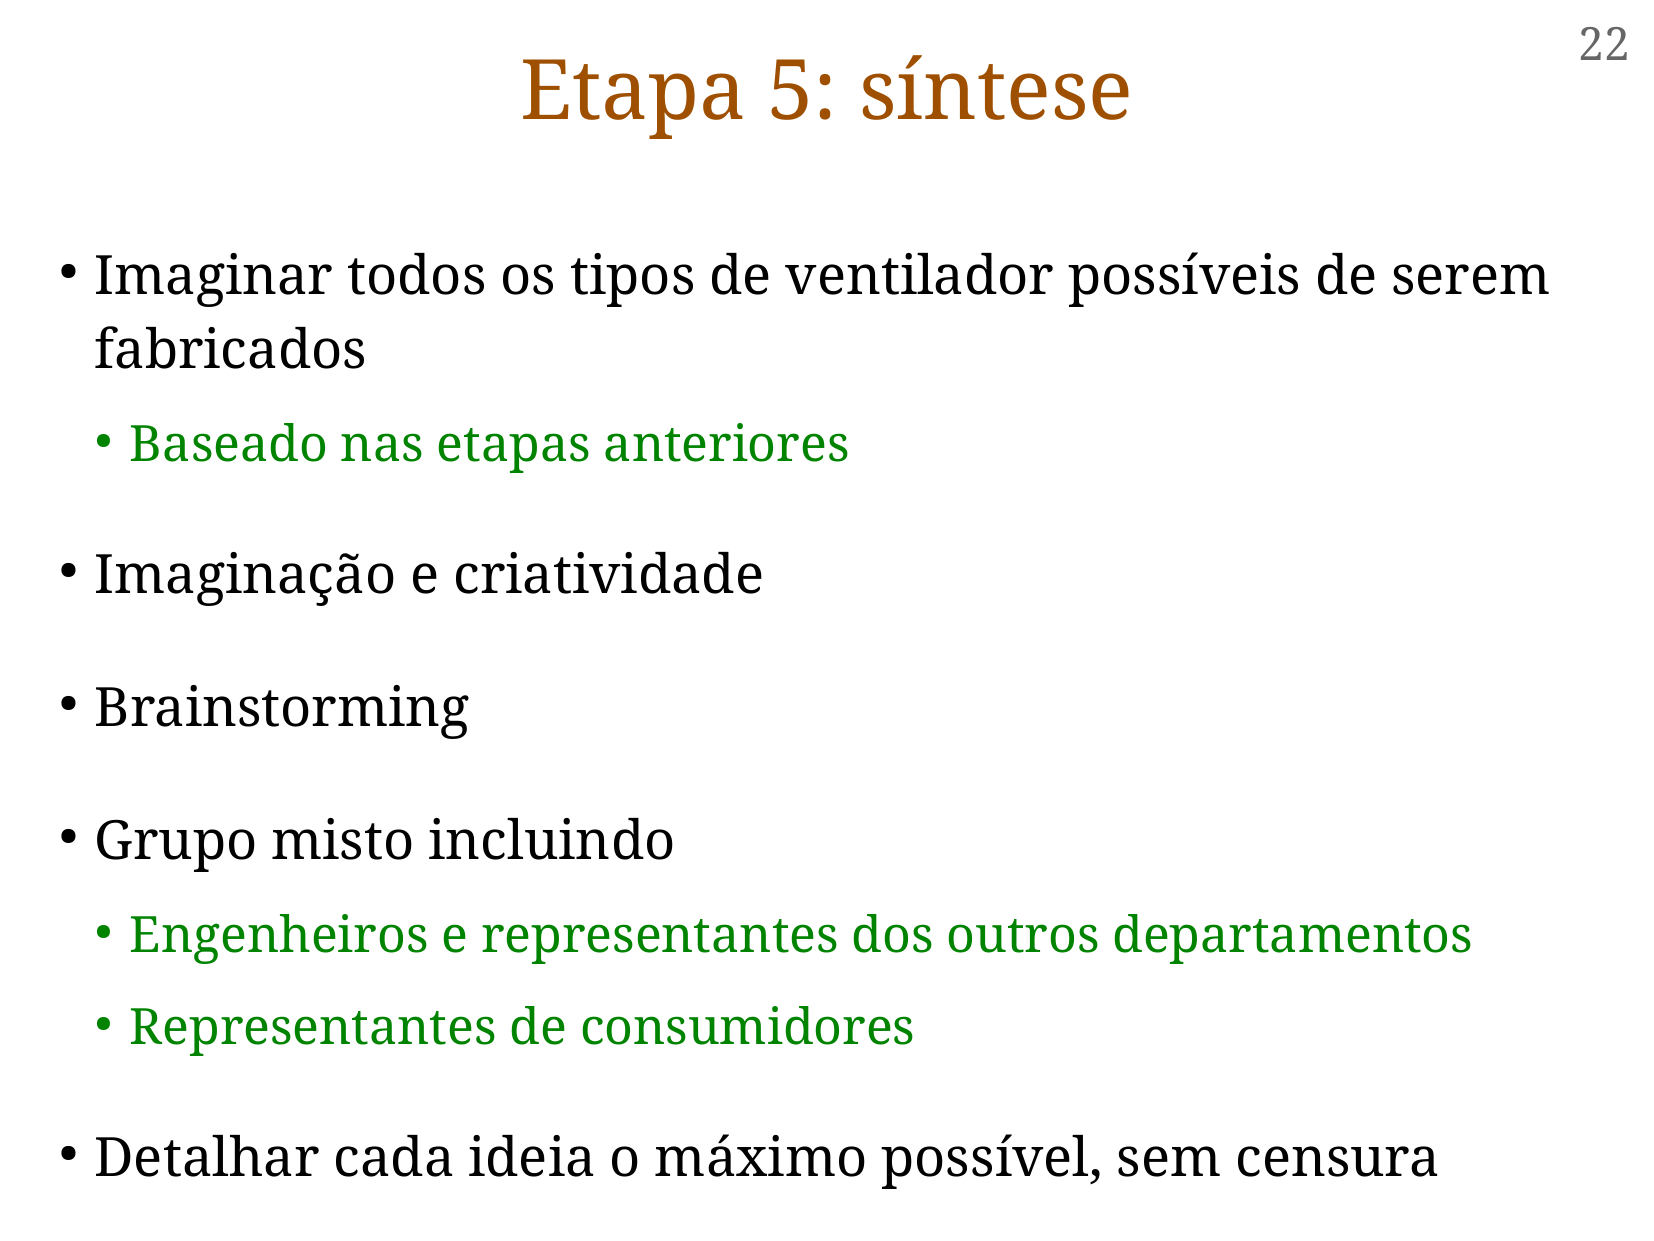

22
# Etapa 5: síntese
Imaginar todos os tipos de ventilador possíveis de serem fabricados
Baseado nas etapas anteriores
Imaginação e criatividade
Brainstorming
Grupo misto incluindo
Engenheiros e representantes dos outros departamentos
Representantes de consumidores
Detalhar cada ideia o máximo possível, sem censura